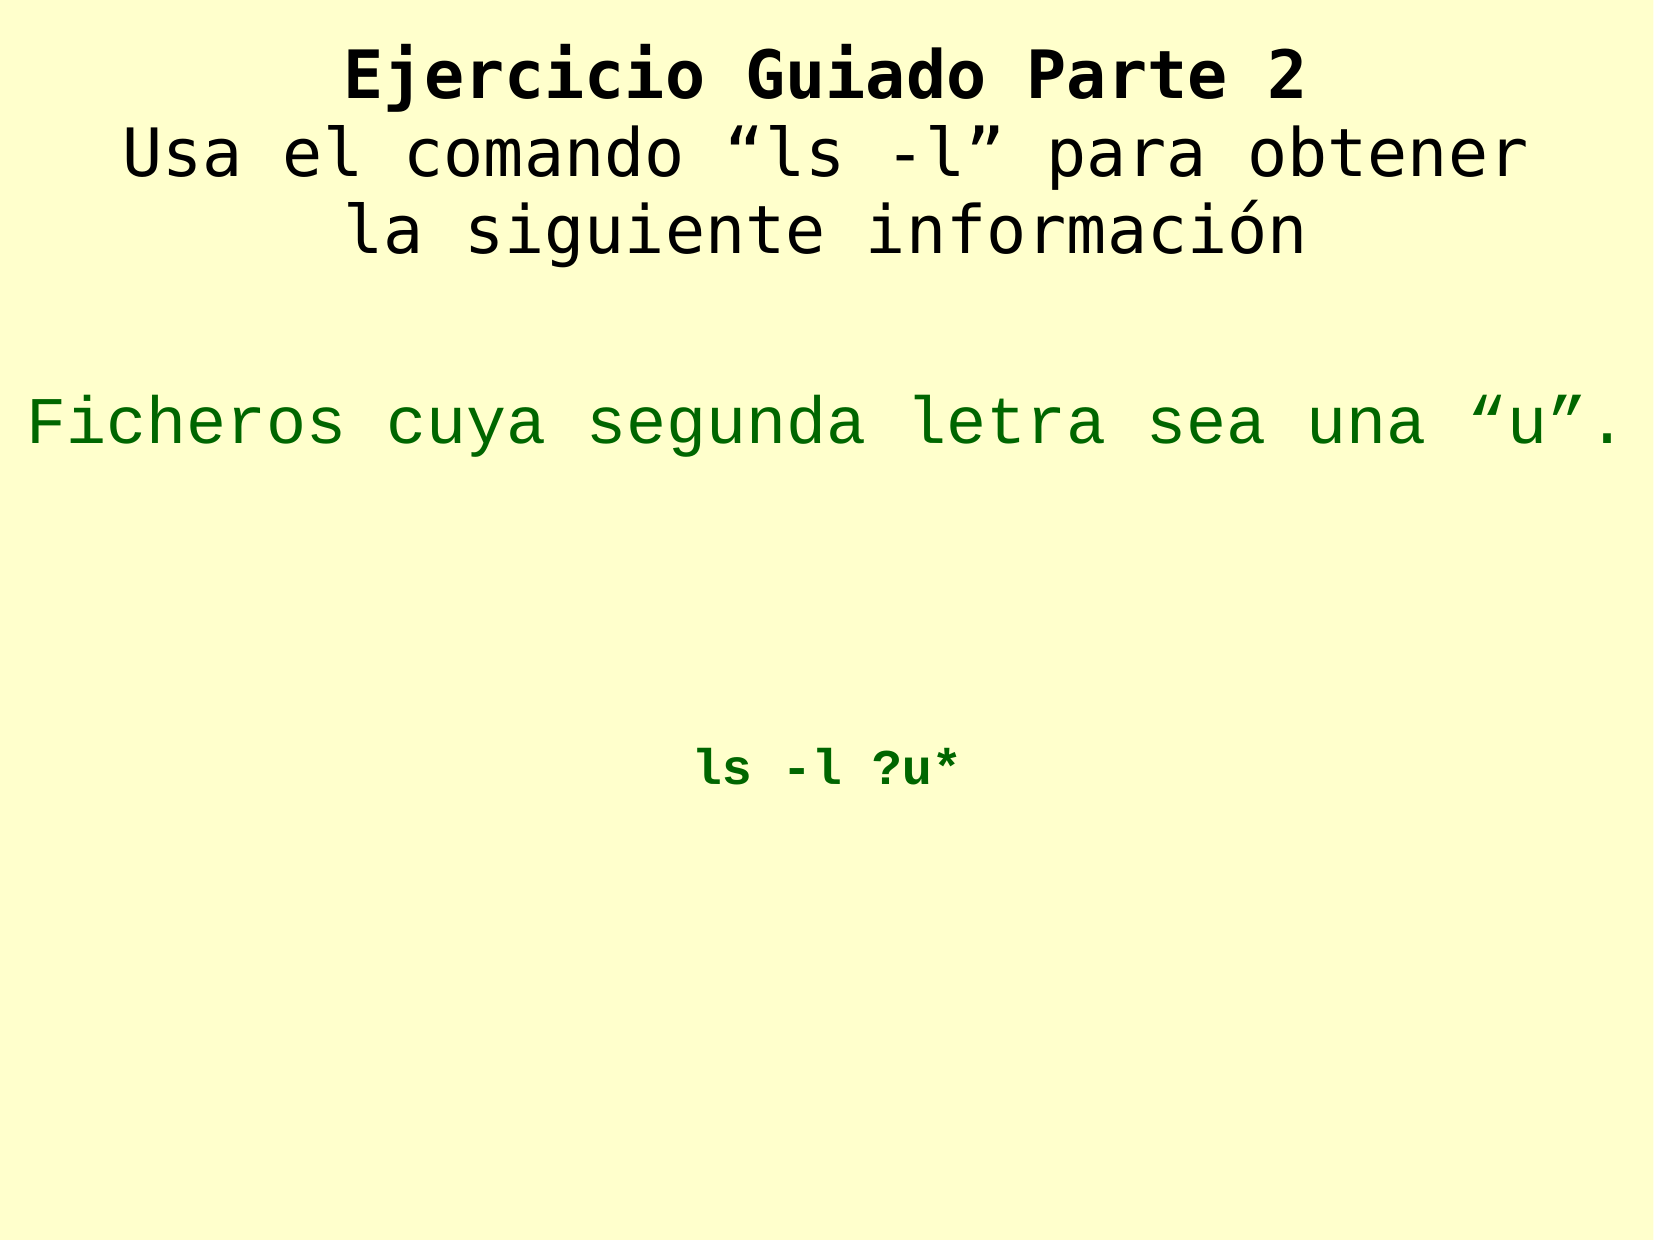

# Ejercicio Guiado Parte 2 Usa el comando “ls -l” para obtener la siguiente información
Ficheros cuya segunda letra sea una “u”.
ls -l ?u*